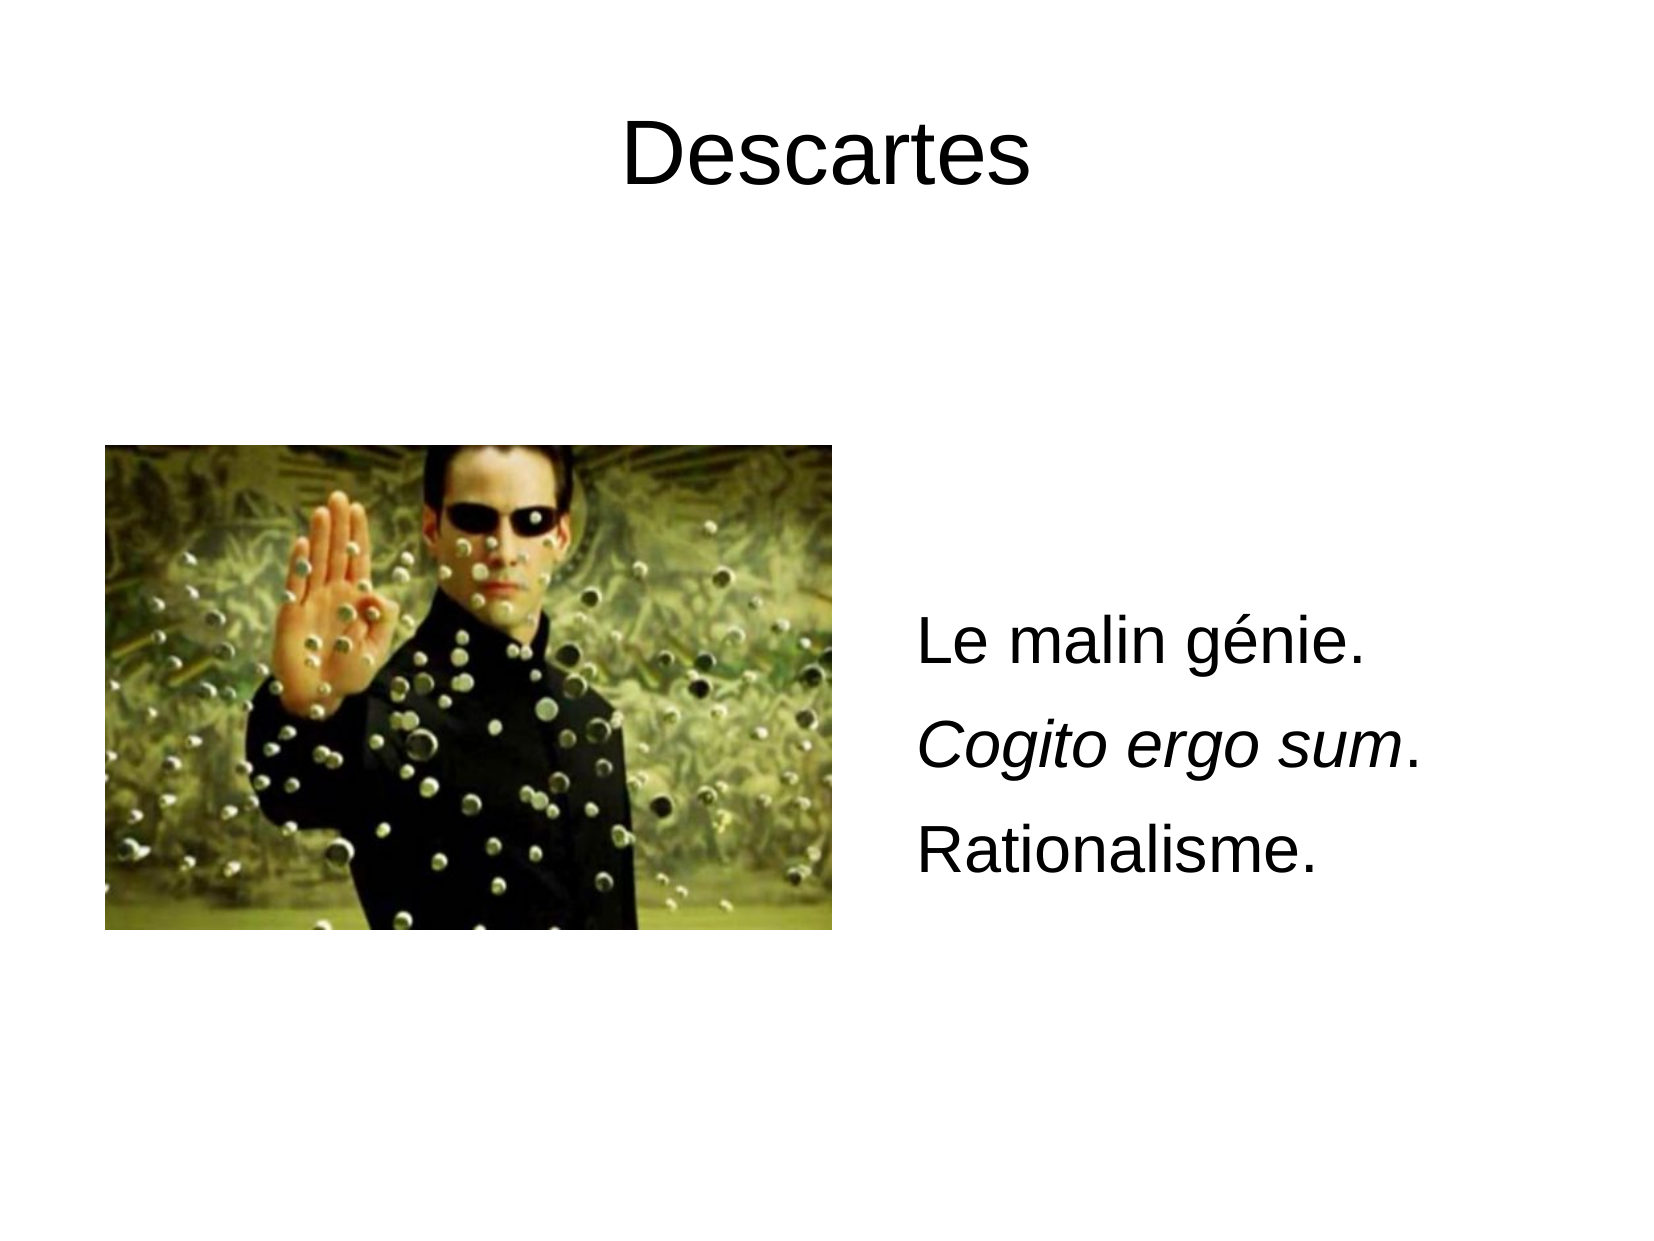

# Descartes
Le malin génie.
Cogito ergo sum.
Rationalisme.